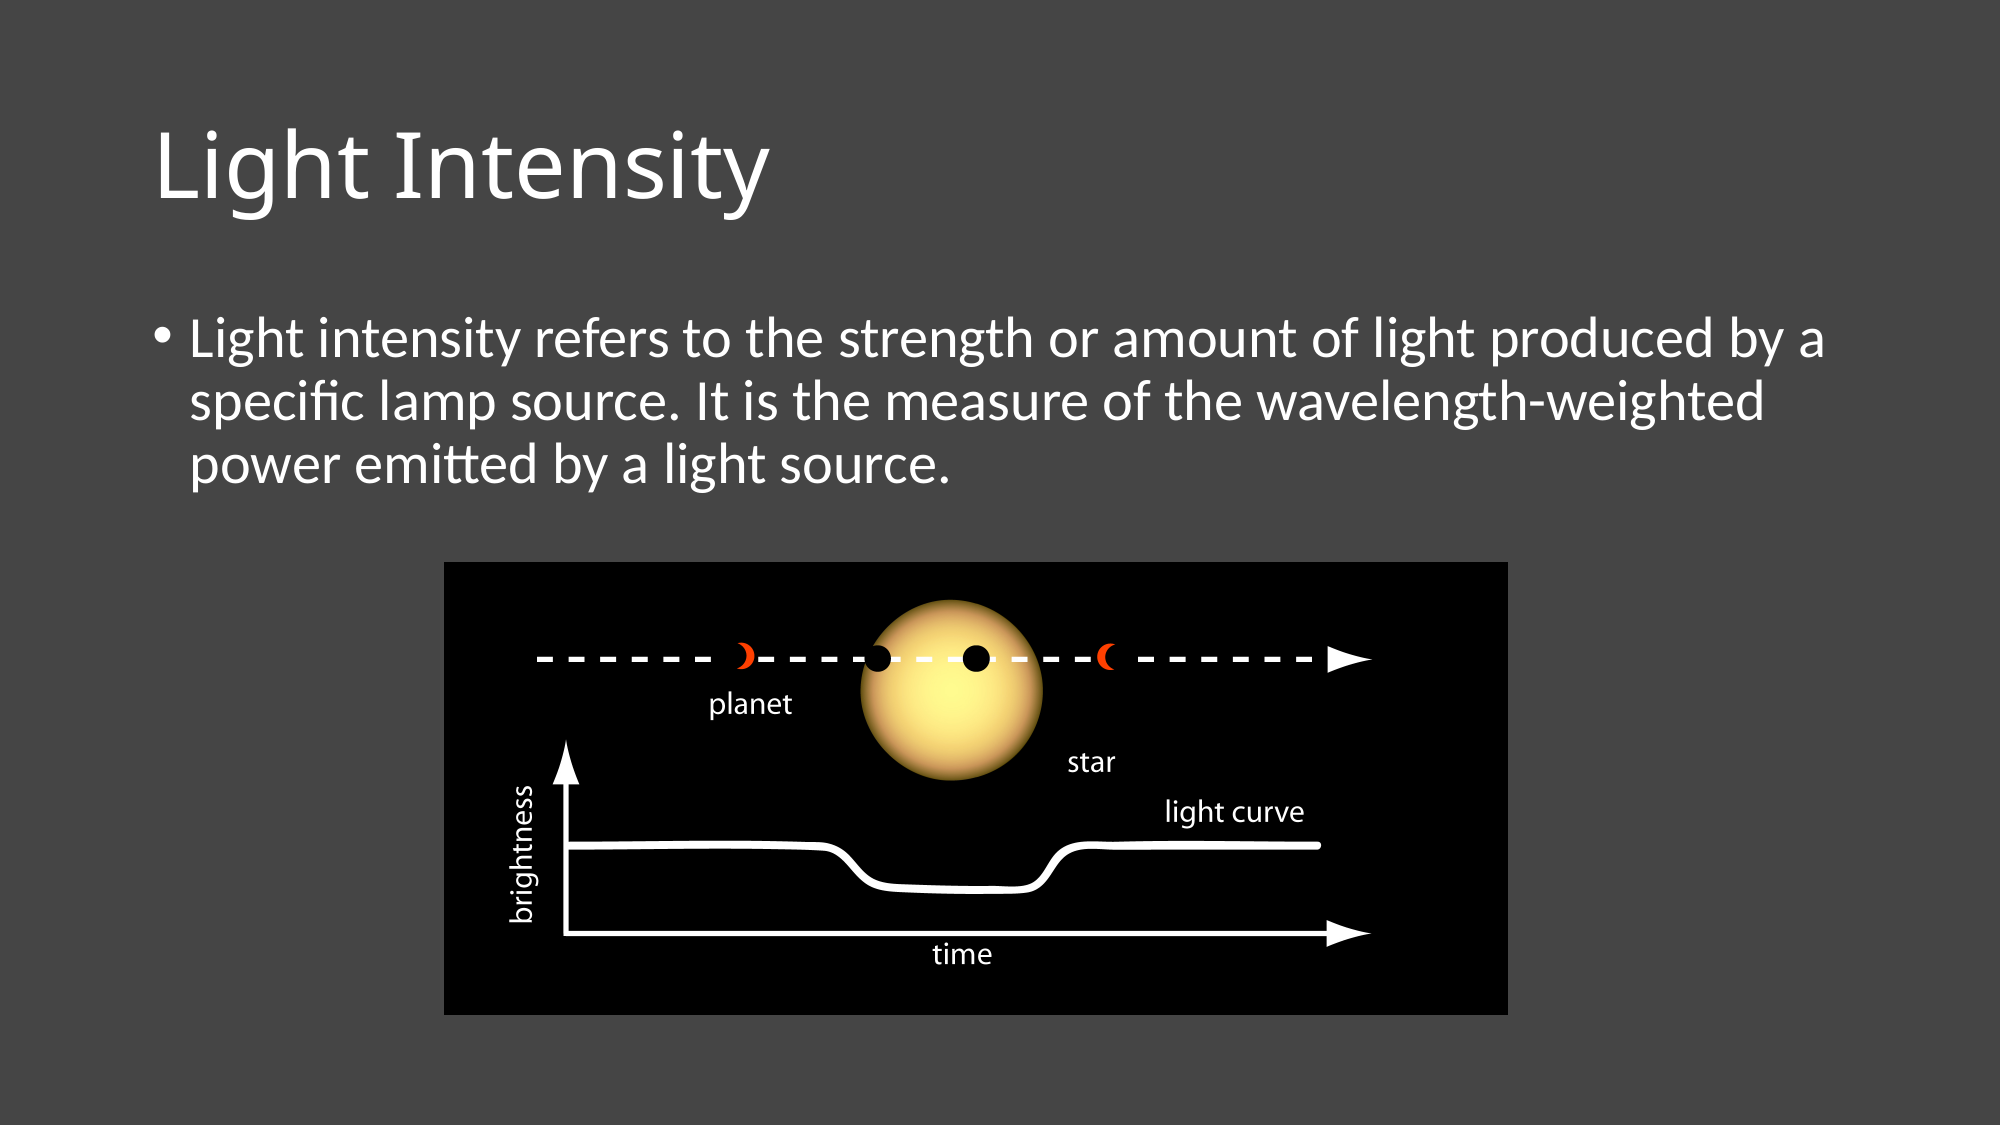

# Light Intensity
Light intensity refers to the strength or amount of light produced by a specific lamp source. It is the measure of the wavelength-weighted power emitted by a light source.